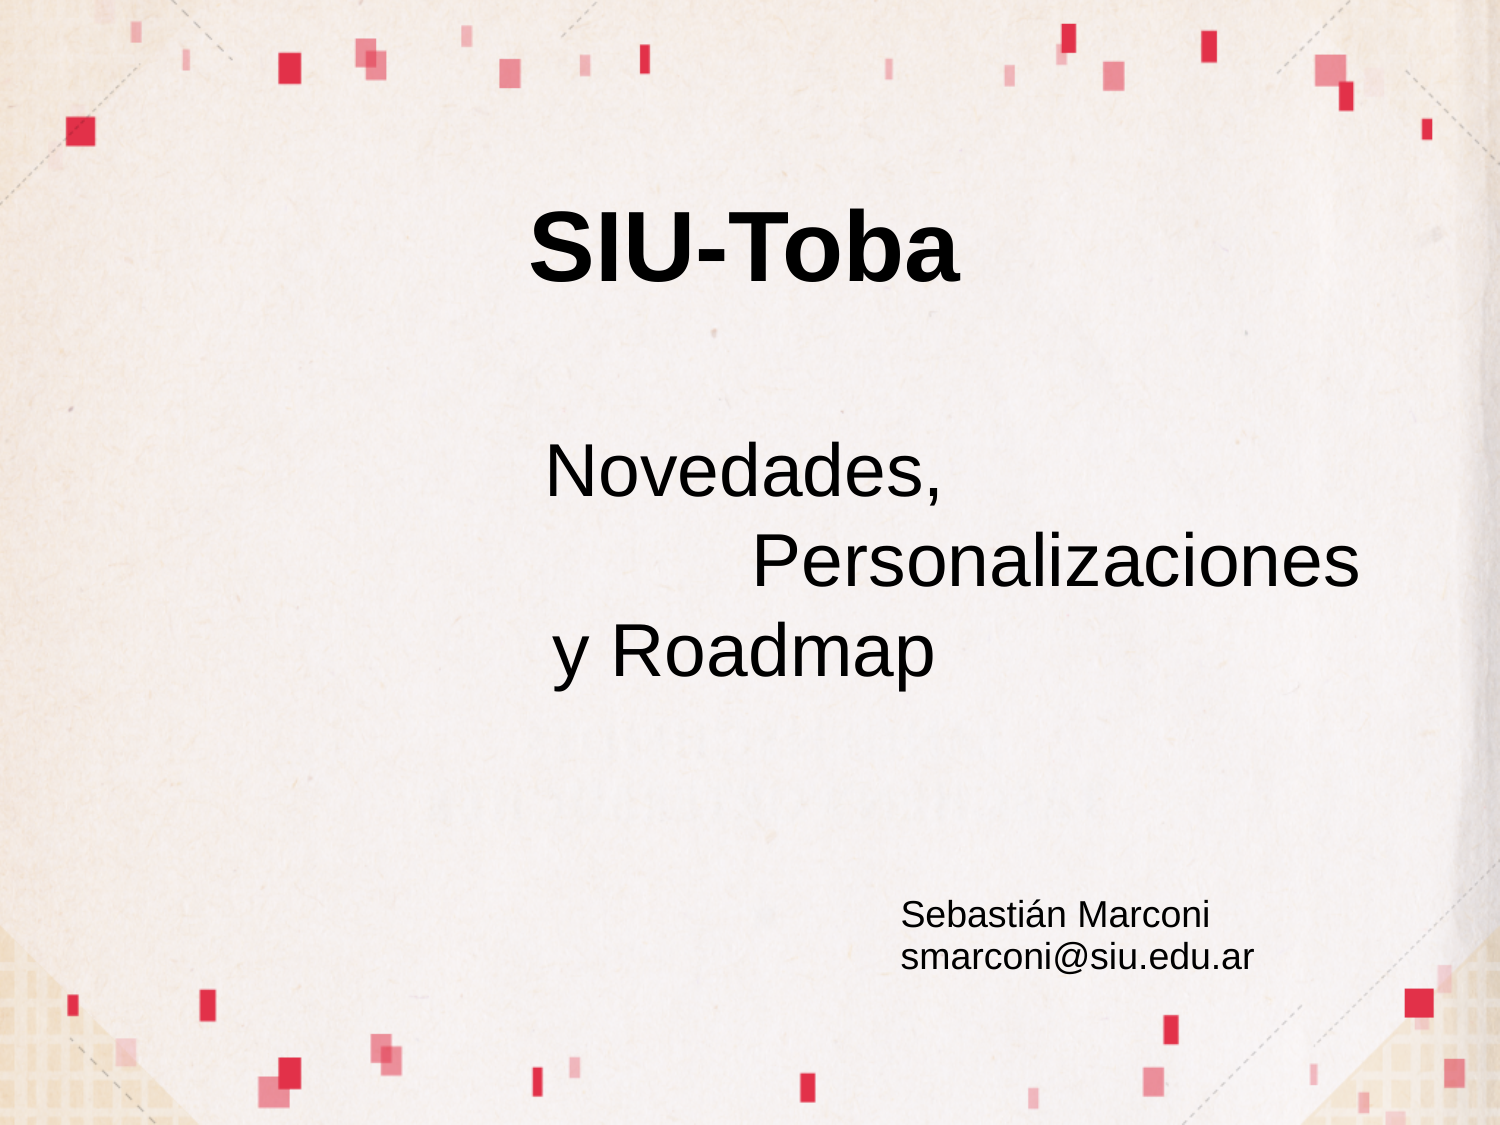

SIU-Toba
 Novedades,
Personalizaciones
y Roadmap
Sebastián Marconi
smarconi@siu.edu.ar